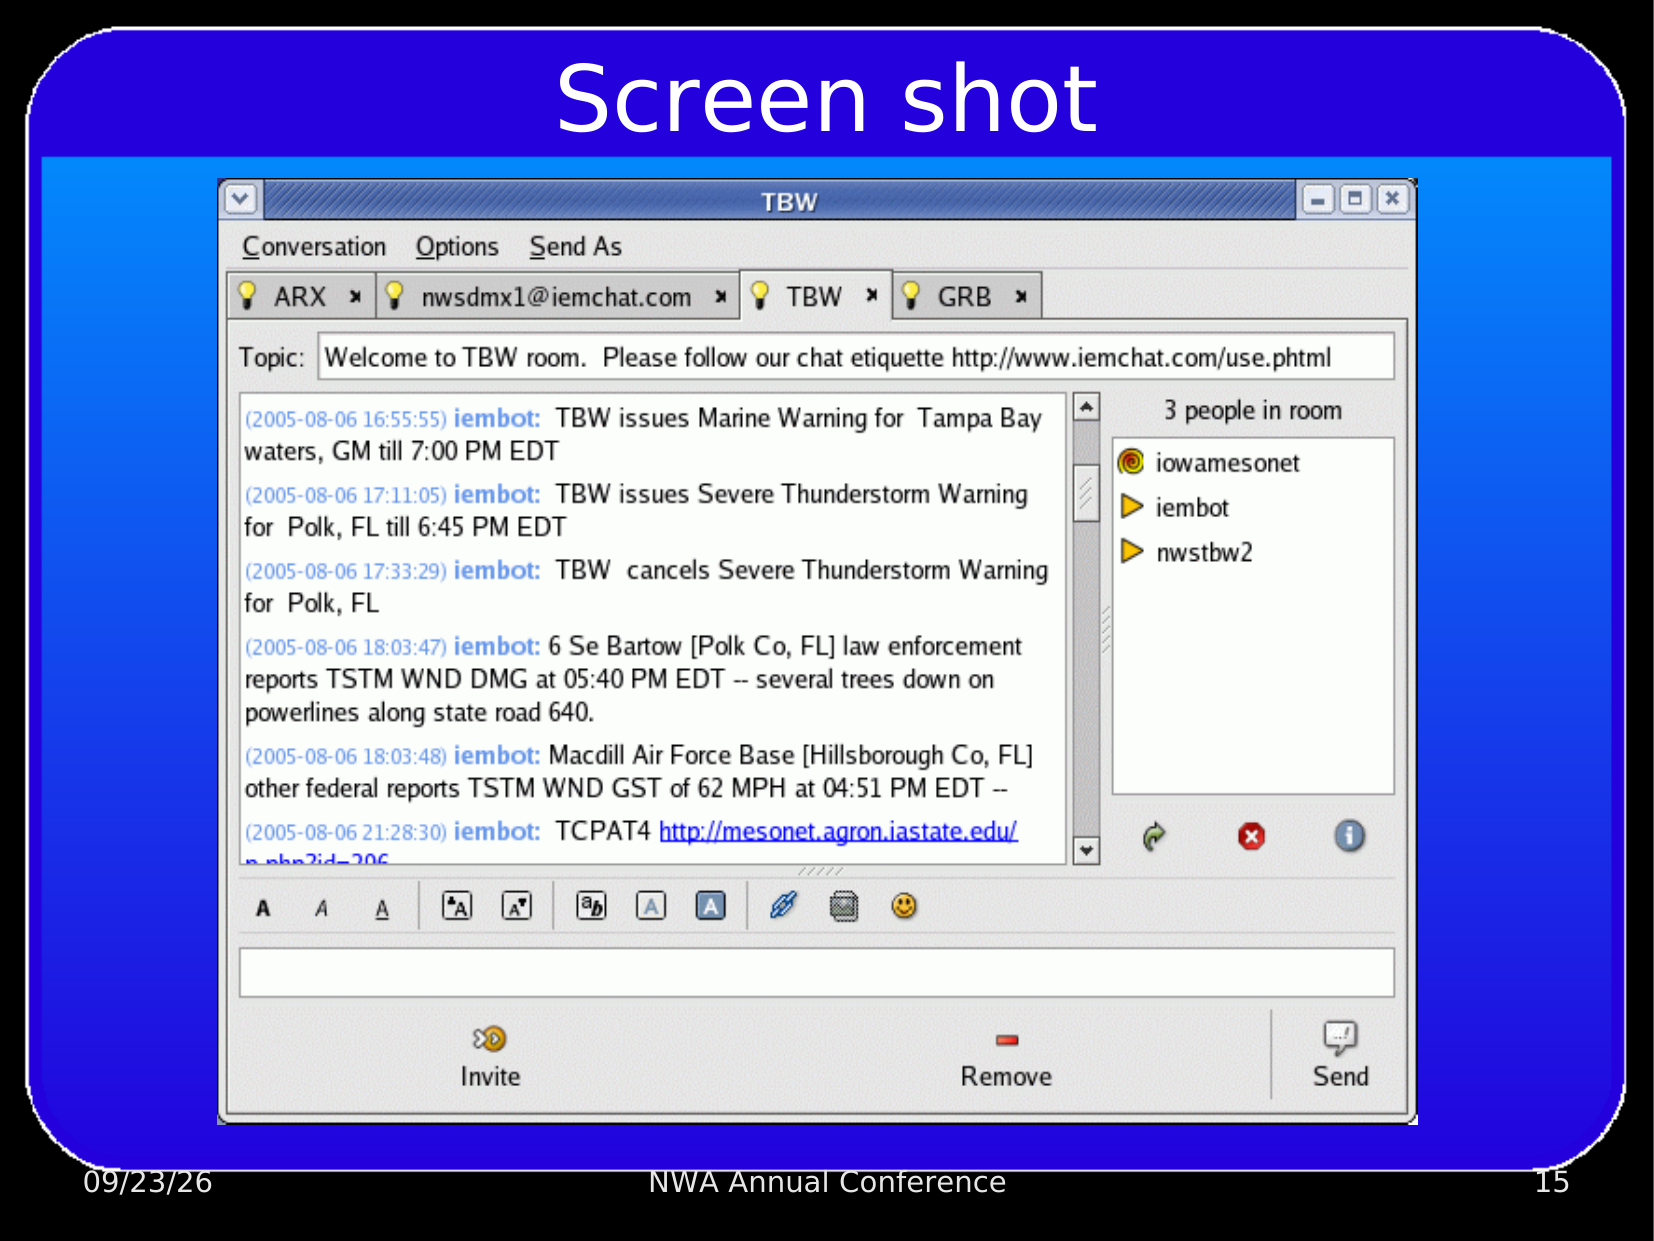

# Screen shot
NWA Annual Conference
15